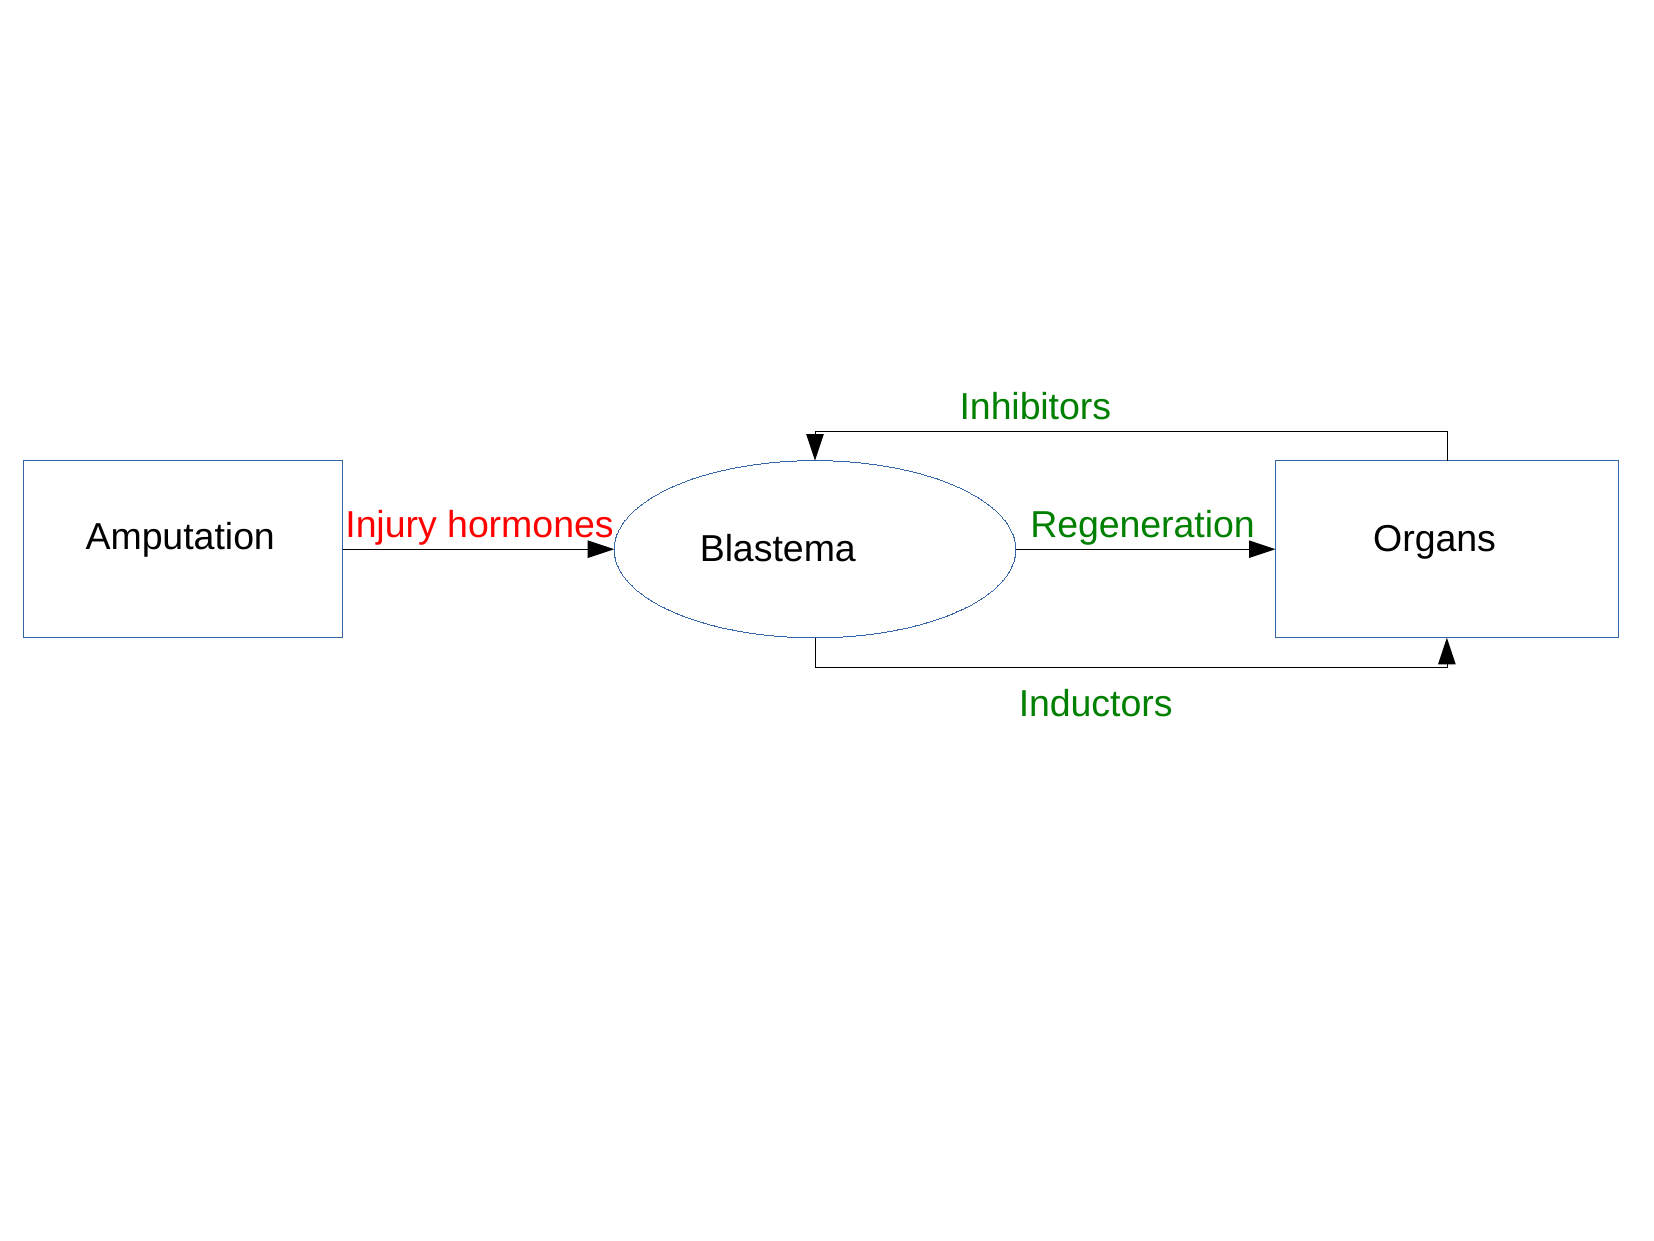

Inhibitors
Injury hormones
Regeneration
Amputation
Organs
Blastema
Inductors